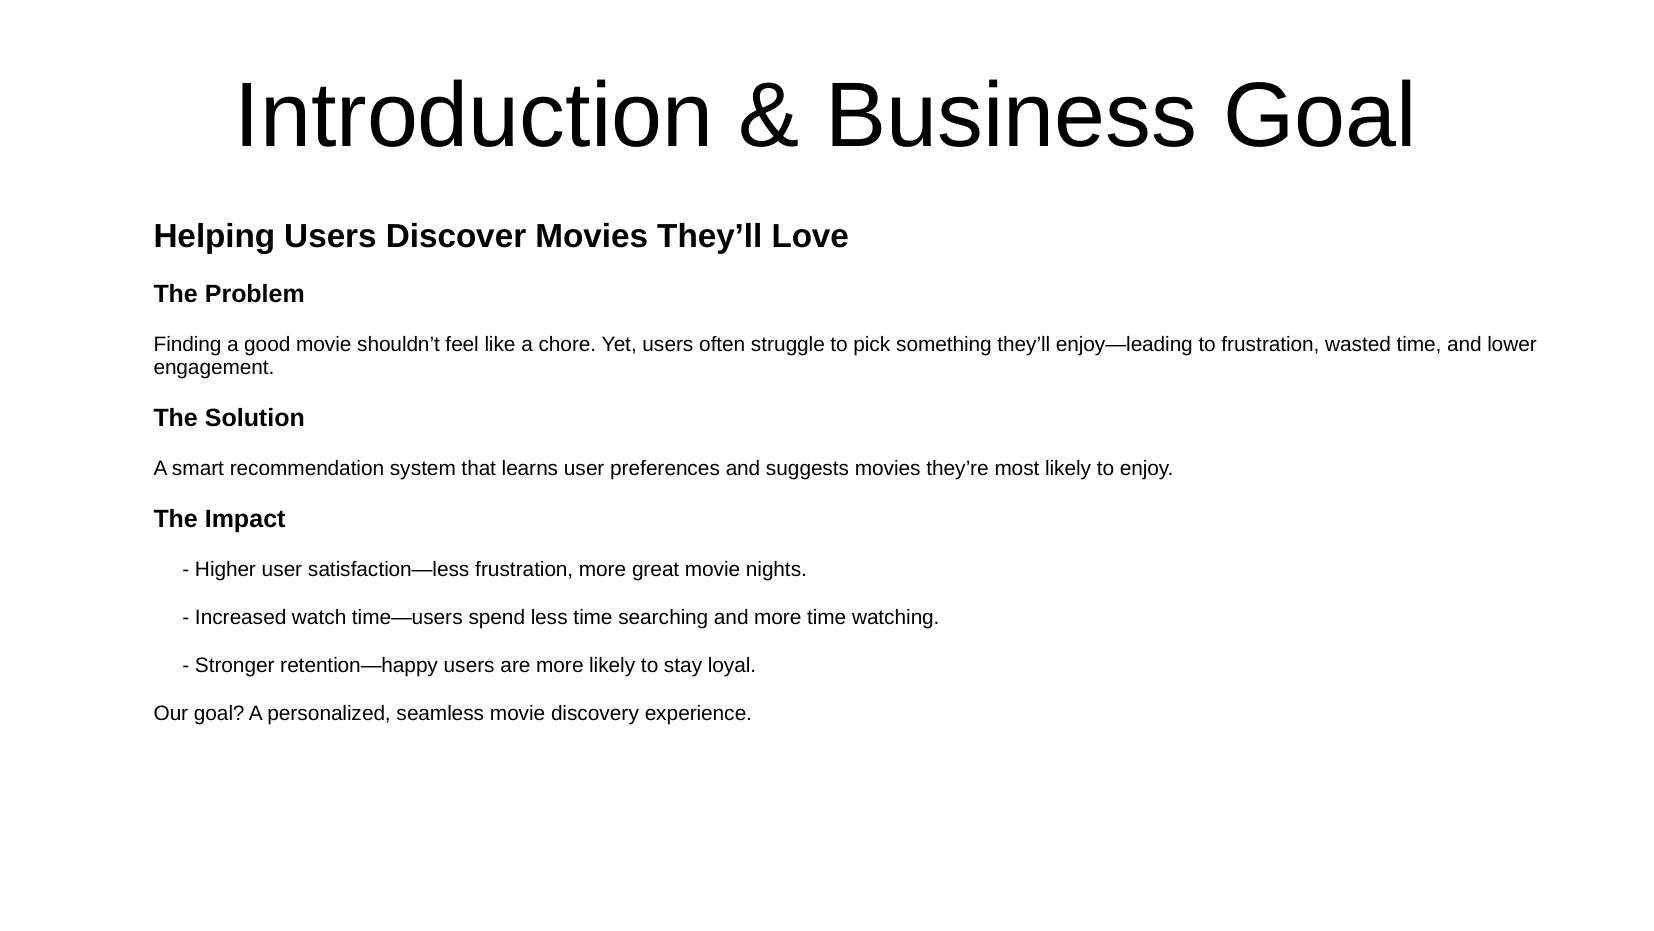

# Introduction & Business Goal
Helping Users Discover Movies They’ll Love
The Problem
Finding a good movie shouldn’t feel like a chore. Yet, users often struggle to pick something they’ll enjoy—leading to frustration, wasted time, and lower engagement.
The Solution
A smart recommendation system that learns user preferences and suggests movies they’re most likely to enjoy.
The Impact
 - Higher user satisfaction—less frustration, more great movie nights.
 - Increased watch time—users spend less time searching and more time watching.
 - Stronger retention—happy users are more likely to stay loyal.
Our goal? A personalized, seamless movie discovery experience.